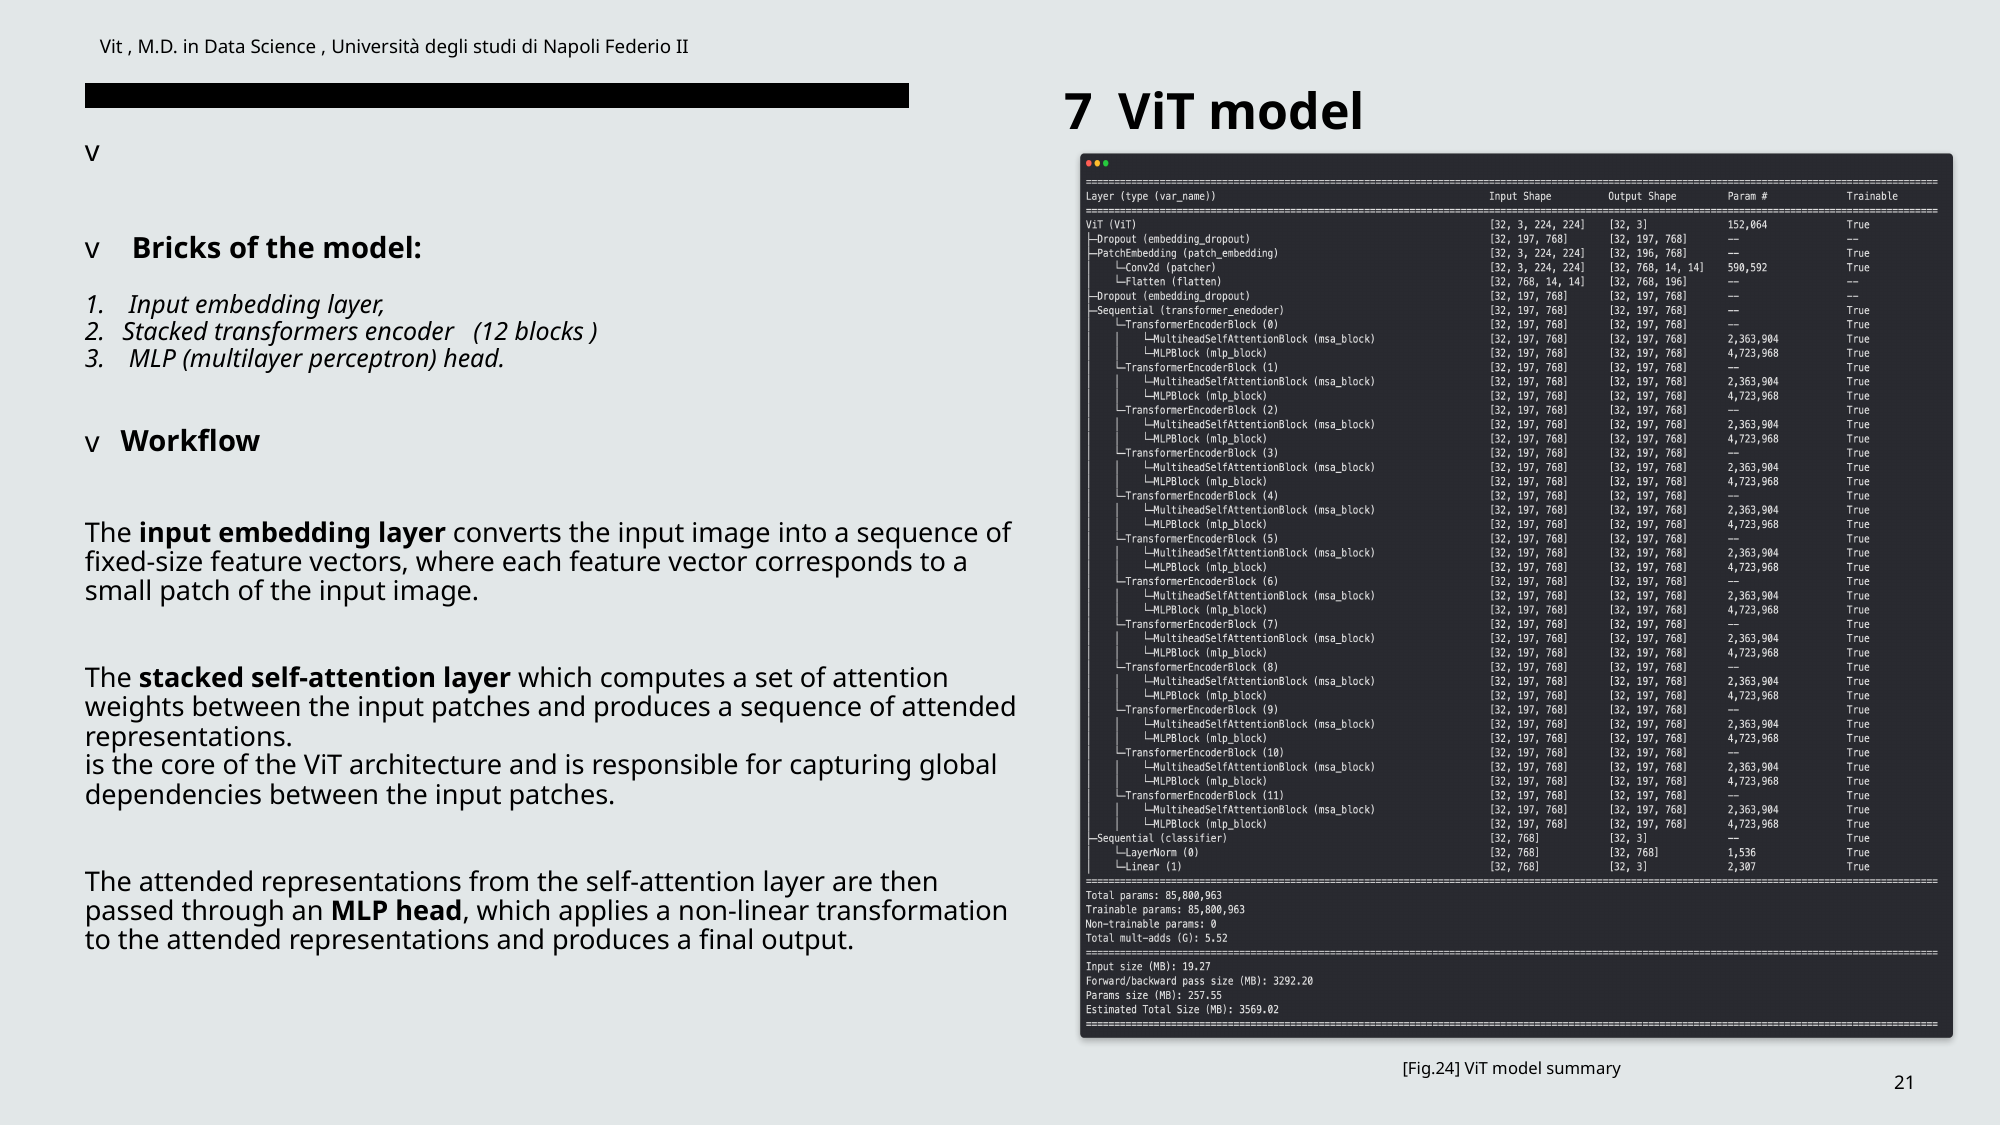

Vit , M.D. in Data Science , Università degli studi di Napoli Federio II
7 ViT model
Bricks of the model:
 Input embedding layer,
Stacked transformers encoder (12 blocks )
 MLP (multilayer perceptron) head.
 Workflow
The input embedding layer converts the input image into a sequence of fixed-size feature vectors, where each feature vector corresponds to a small patch of the input image.
The stacked self-attention layer which computes a set of attention weights between the input patches and produces a sequence of attended representations.
is the core of the ViT architecture and is responsible for capturing global dependencies between the input patches.
The attended representations from the self-attention layer are then passed through an MLP head, which applies a non-linear transformation to the attended representations and produces a final output.
[Fig.24] ViT model summary